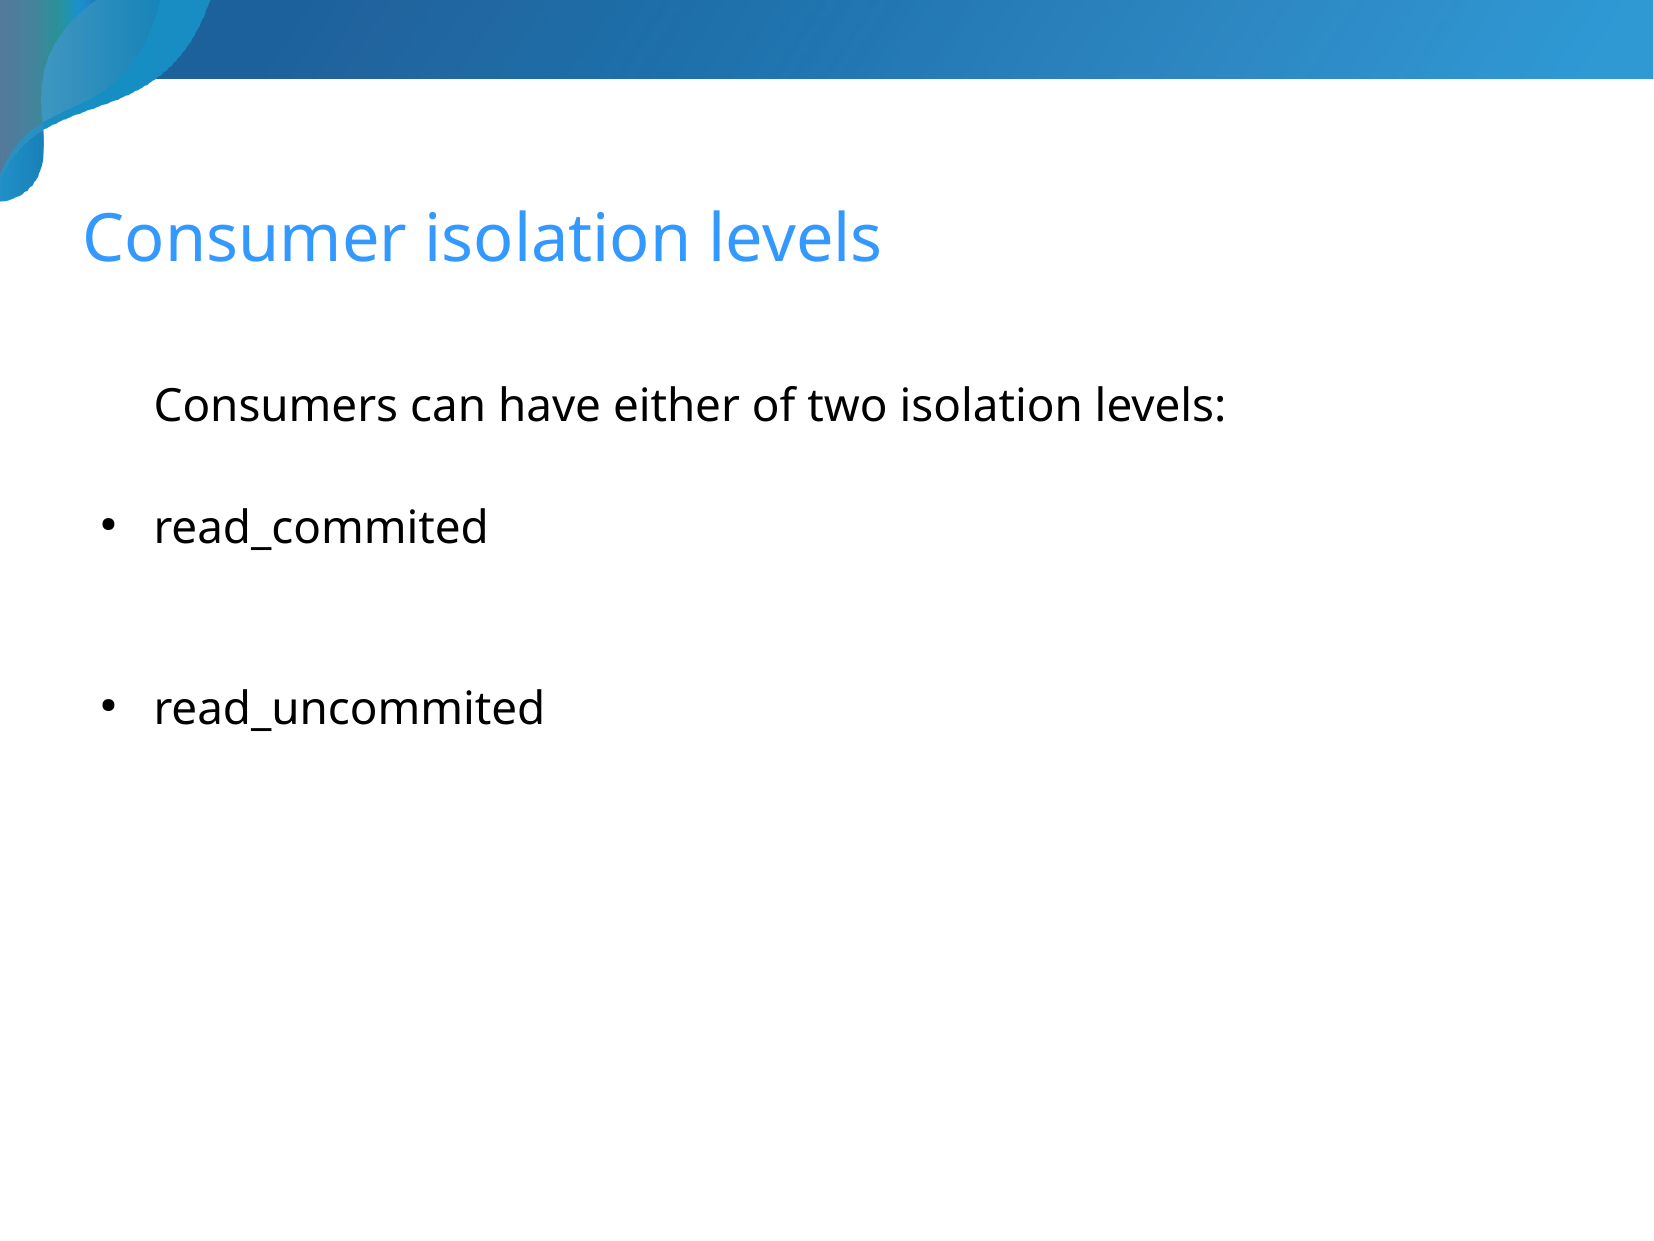

# Consumer isolation levels
Consumers can have either of two isolation levels:
read_commited
read_uncommited